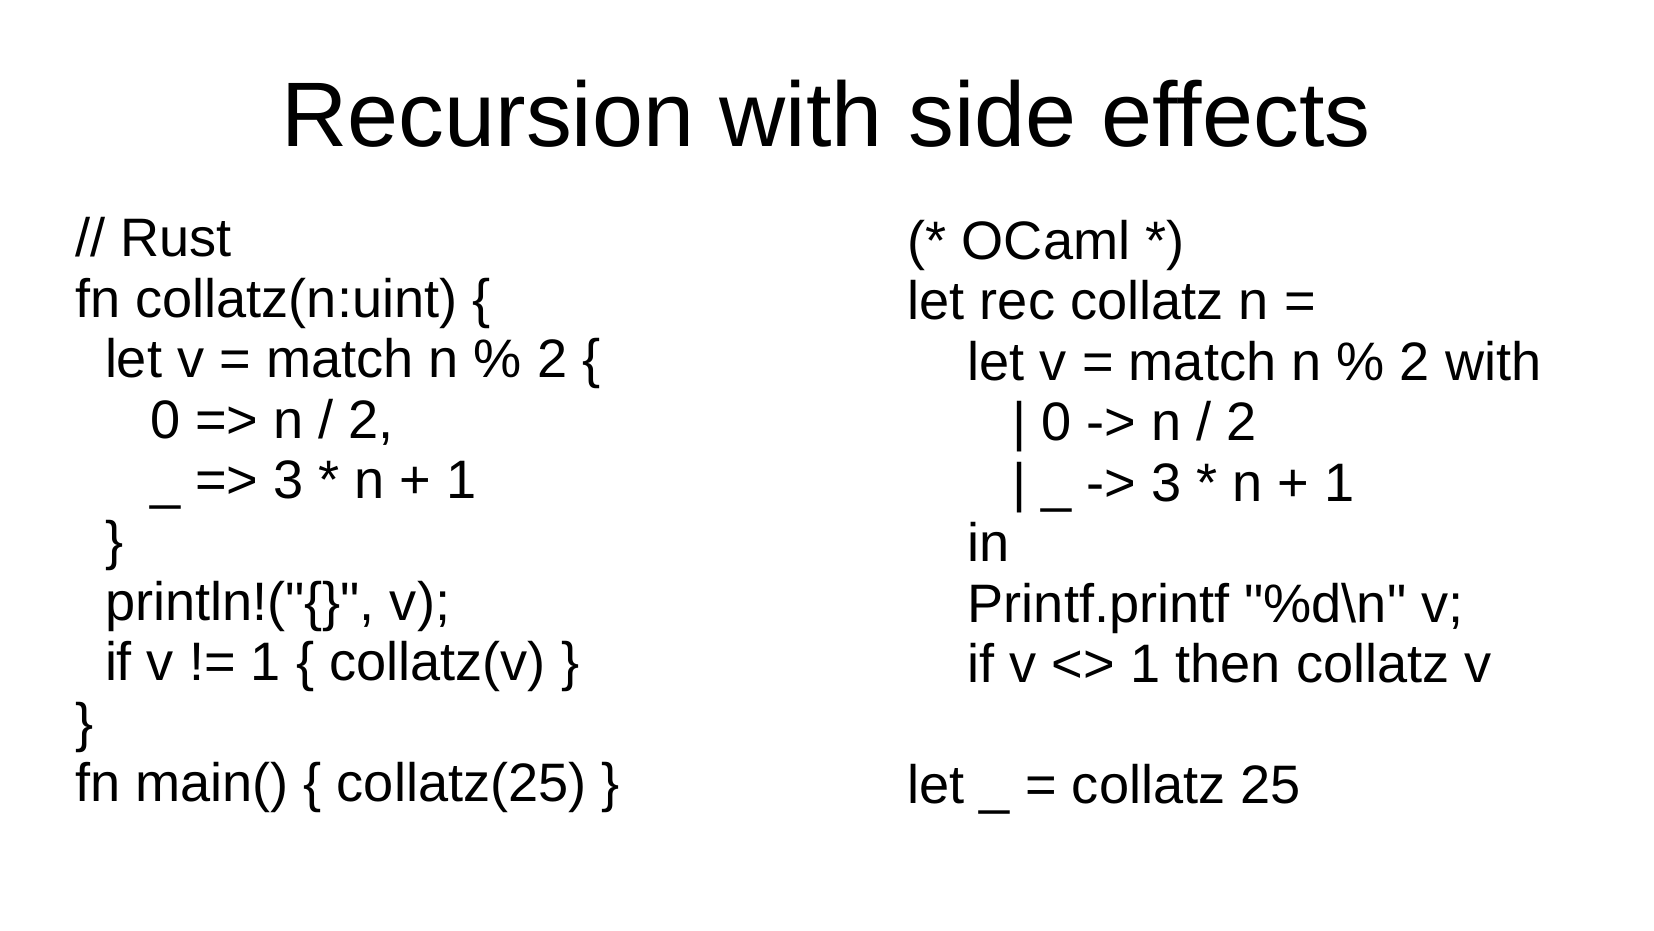

// Rust
fn collatz(n:uint) {
 let v = match n % 2 {
 0 => n / 2,
 _ => 3 * n + 1
 }
 println!("{}", v);
 if v != 1 { collatz(v) }
}
fn main() { collatz(25) }
# Recursion with side effects
(* OCaml *)
let rec collatz n =
 let v = match n % 2 with
 | 0 -> n / 2
 | _ -> 3 * n + 1
 in
 Printf.printf "%d\n" v;
 if v <> 1 then collatz v
let _ = collatz 25